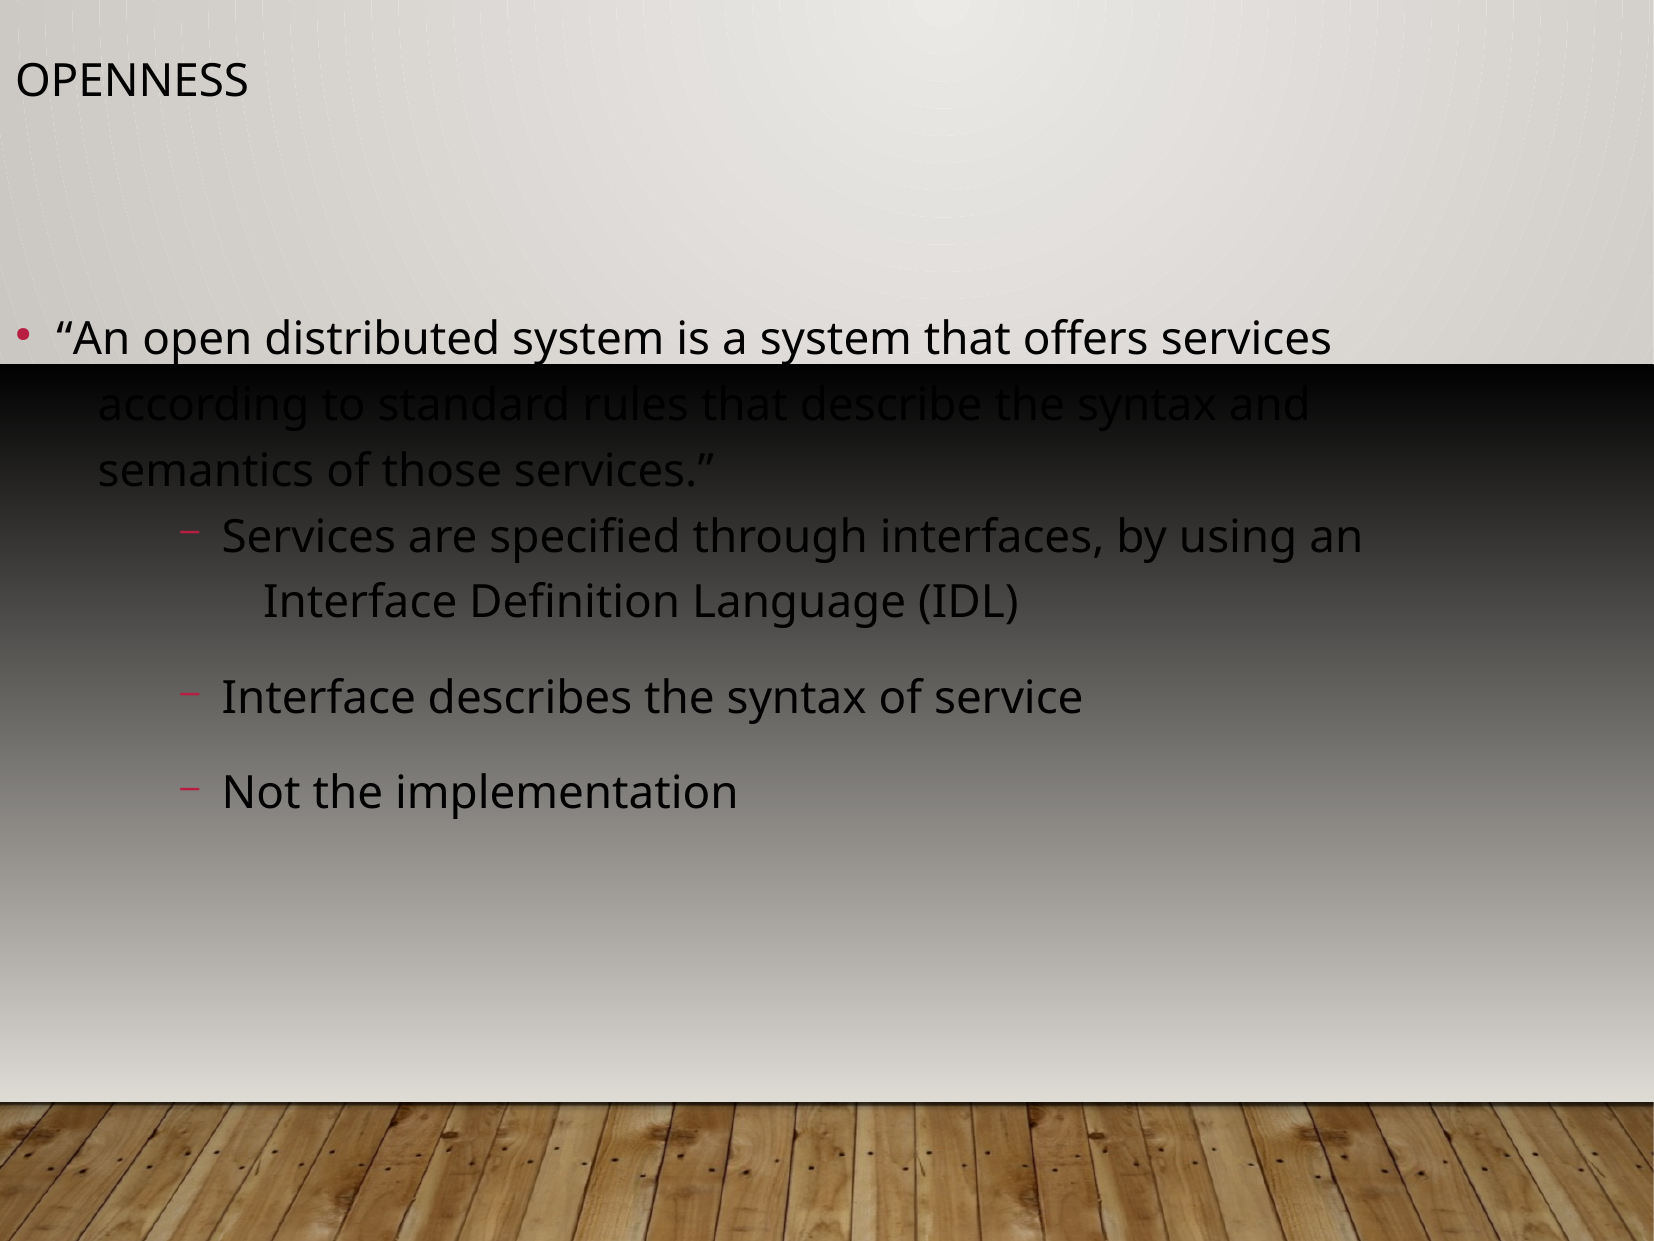

# Openness
“An open distributed system is a system that offers services according to standard rules that describe the syntax and semantics of those services.”
Services are specified through interfaces, by using an Interface Definition Language (IDL)
Interface describes the syntax of service
Not the implementation